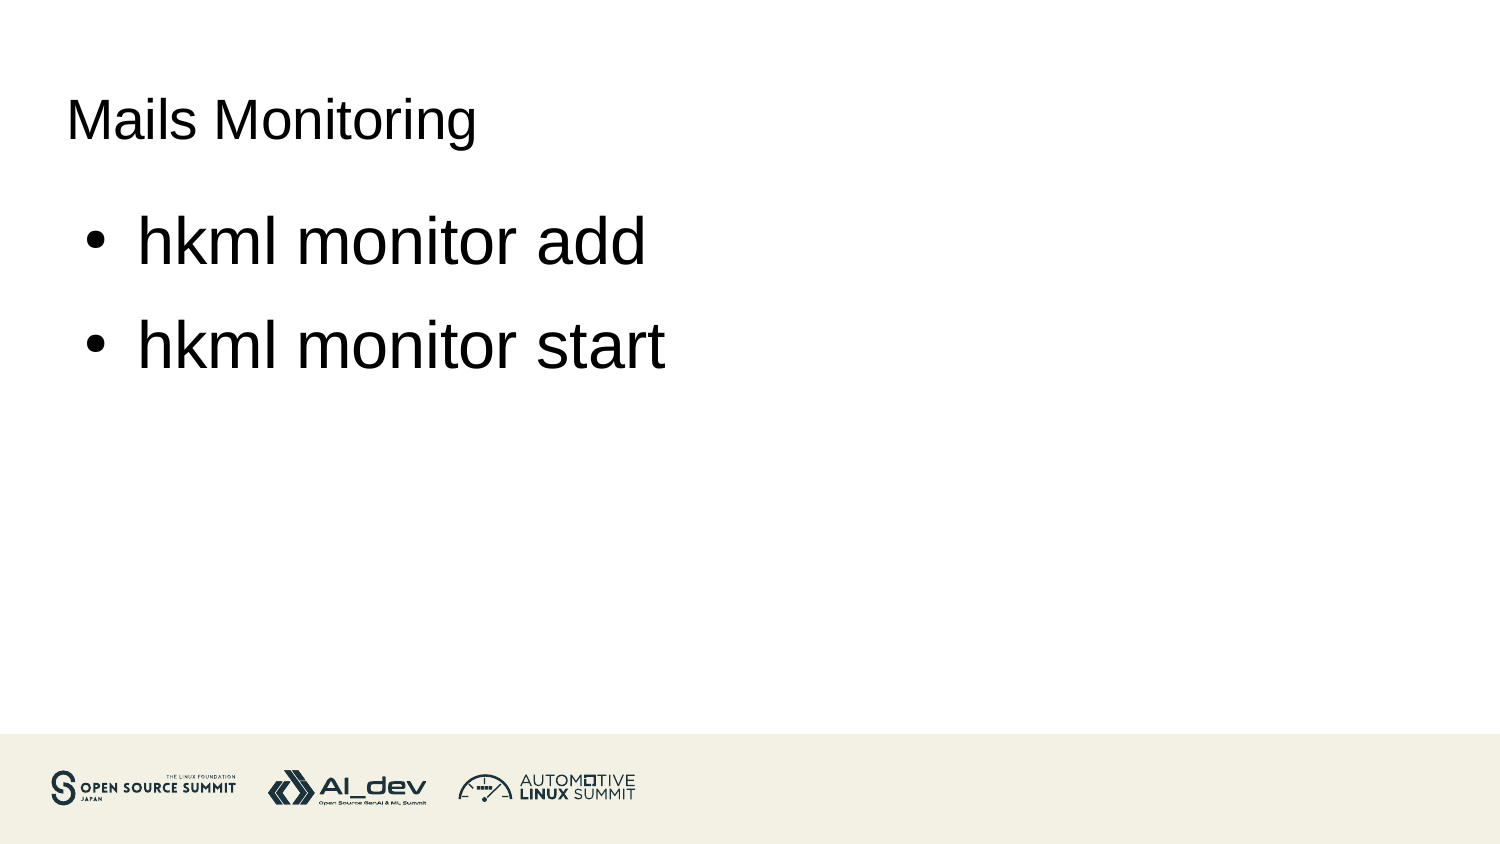

# Mails Monitoring
hkml monitor add
hkml monitor start